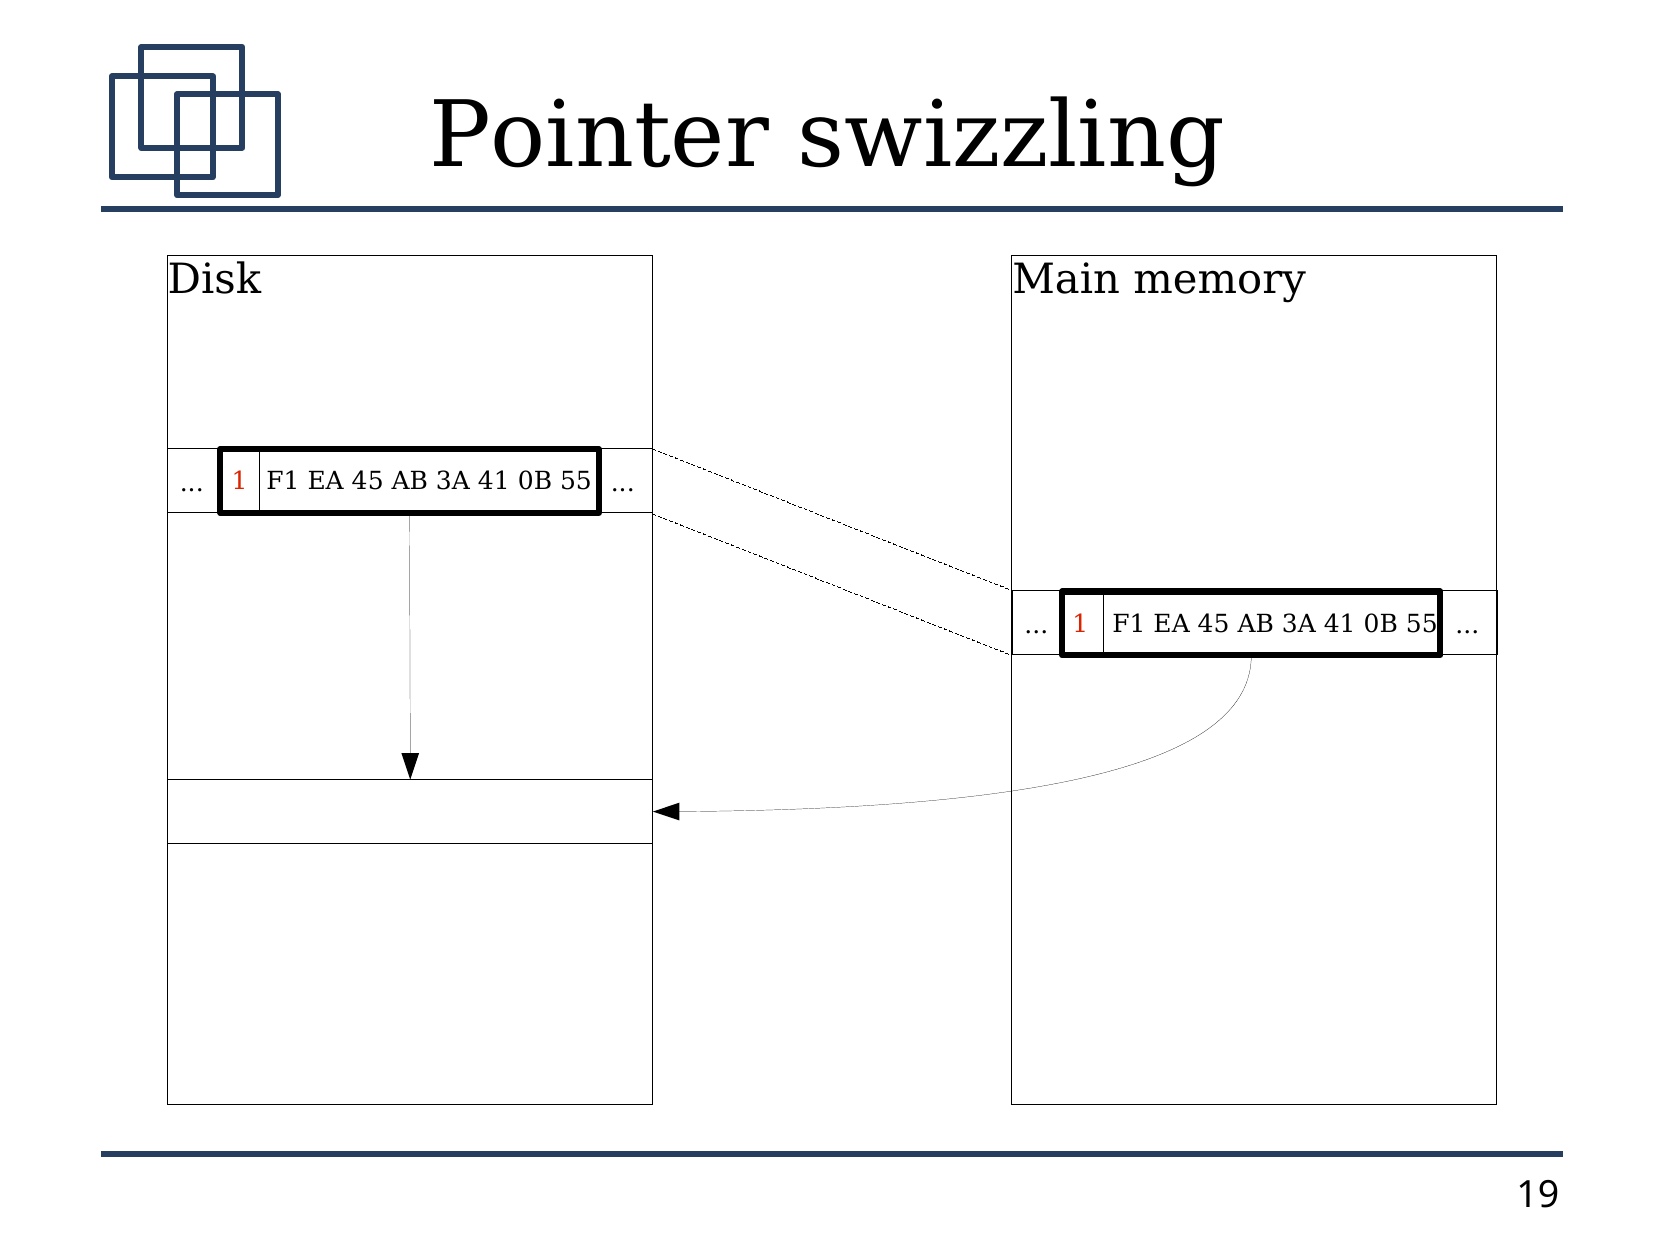

# Pointer swizzling
Disk
Main memory
1
 F1 EA 45 AB 3A 41 0B 55
...
...
 1 F1 EA 45 AB 3A 41 0B 55
...
...